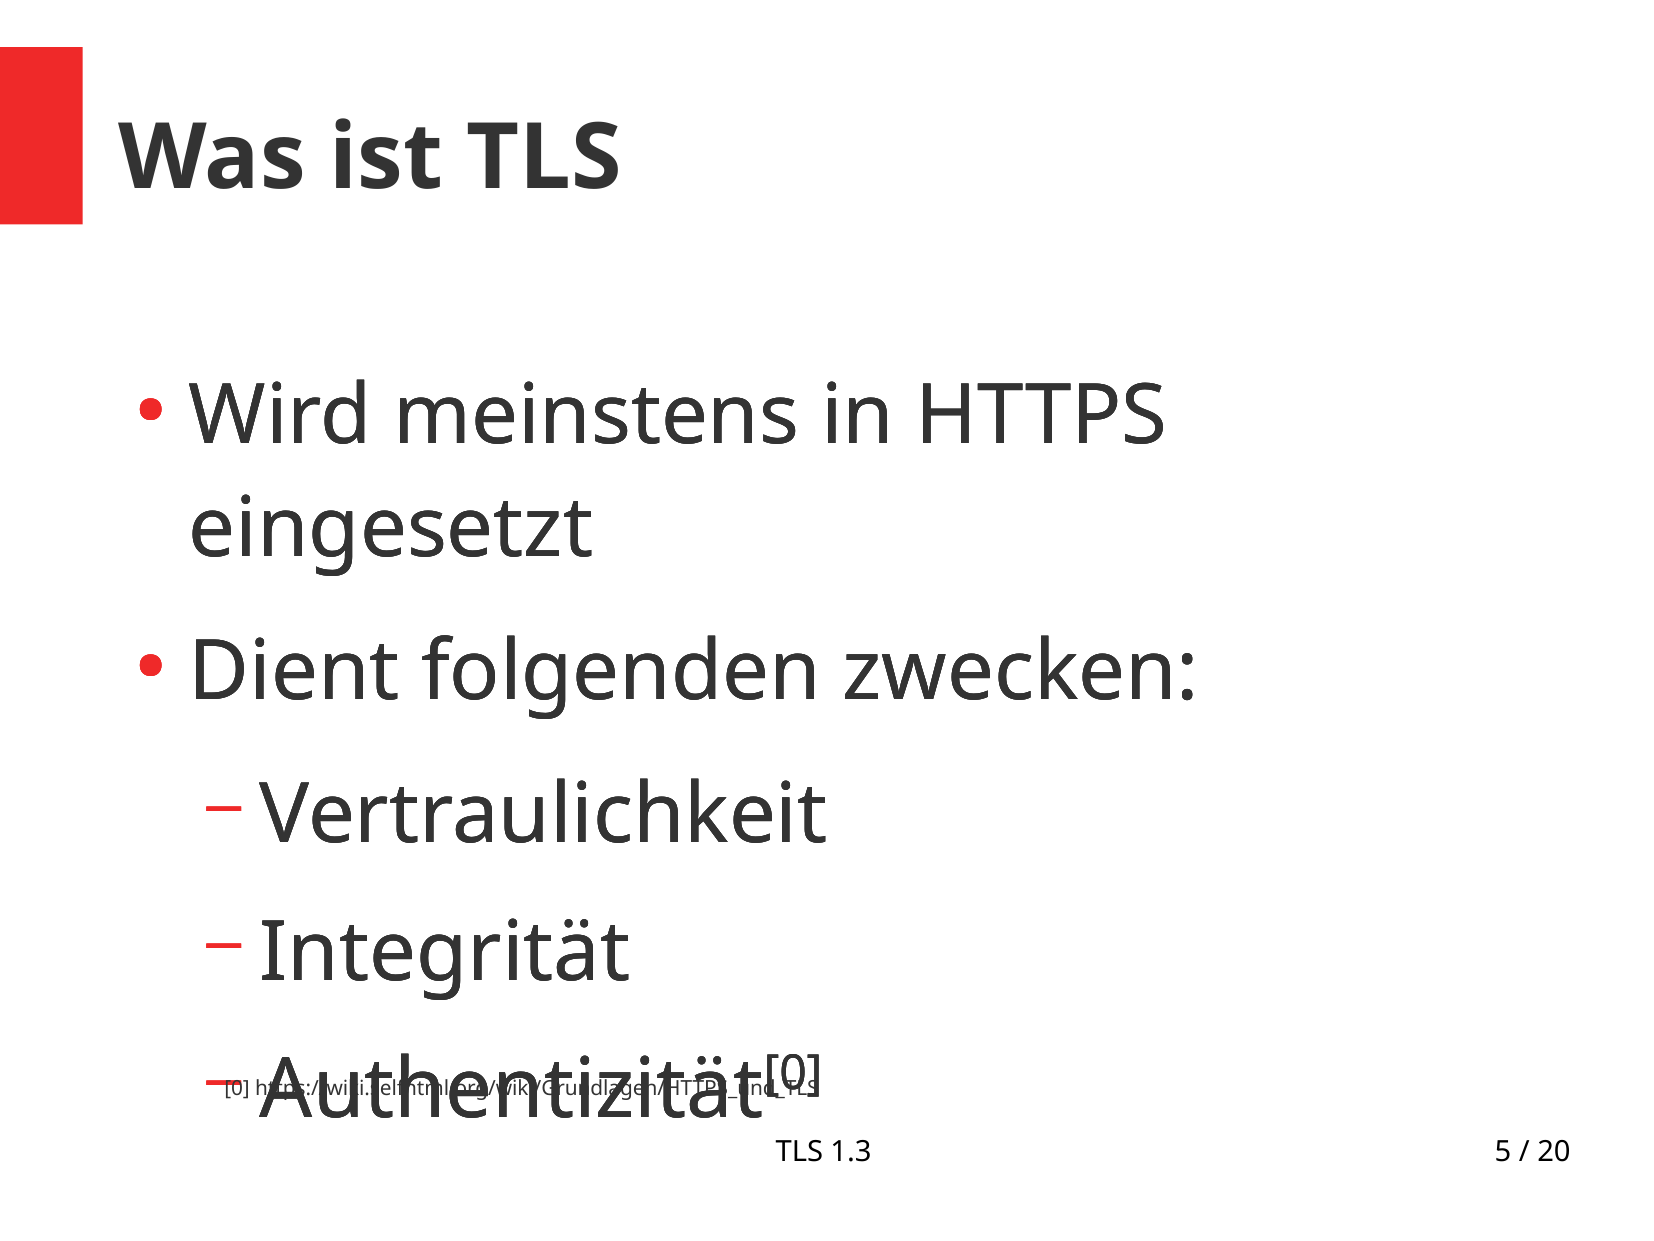

# Was ist TLS
Wird meinstens in HTTPS eingesetzt
Dient folgenden zwecken:
Vertraulichkeit
Integrität
Authentizität[0]
Wird meinstens in HTTPS eingesetzt
Dient folgenden zwecken:
Vertraulichkeit
Integrität
Authentizität[0]
Wird meinstens in HTTPS eingesetzt
Dient folgenden zwecken:
Vertraulichkeit
Integrität
Authentizität[0]
[0] https://wiki.selfhtml.org/wiki/Grundlagen/HTTPS_und_TLS
TLS 1.3
5